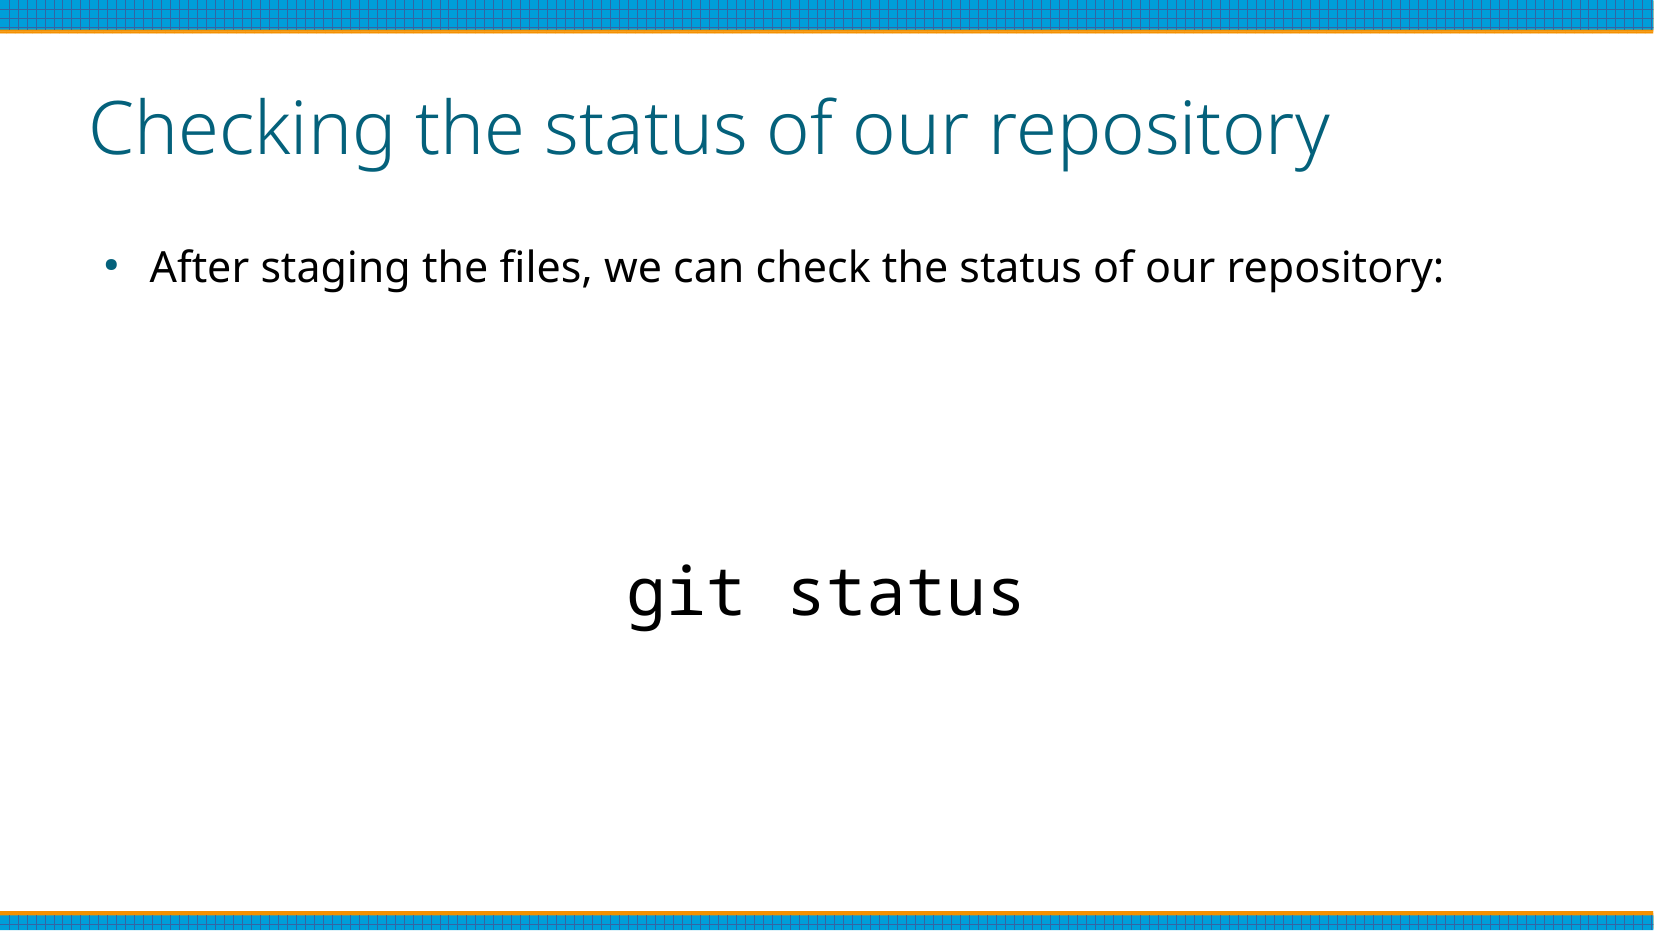

# Checking the status of our repository
After staging the files, we can check the status of our repository:
git status